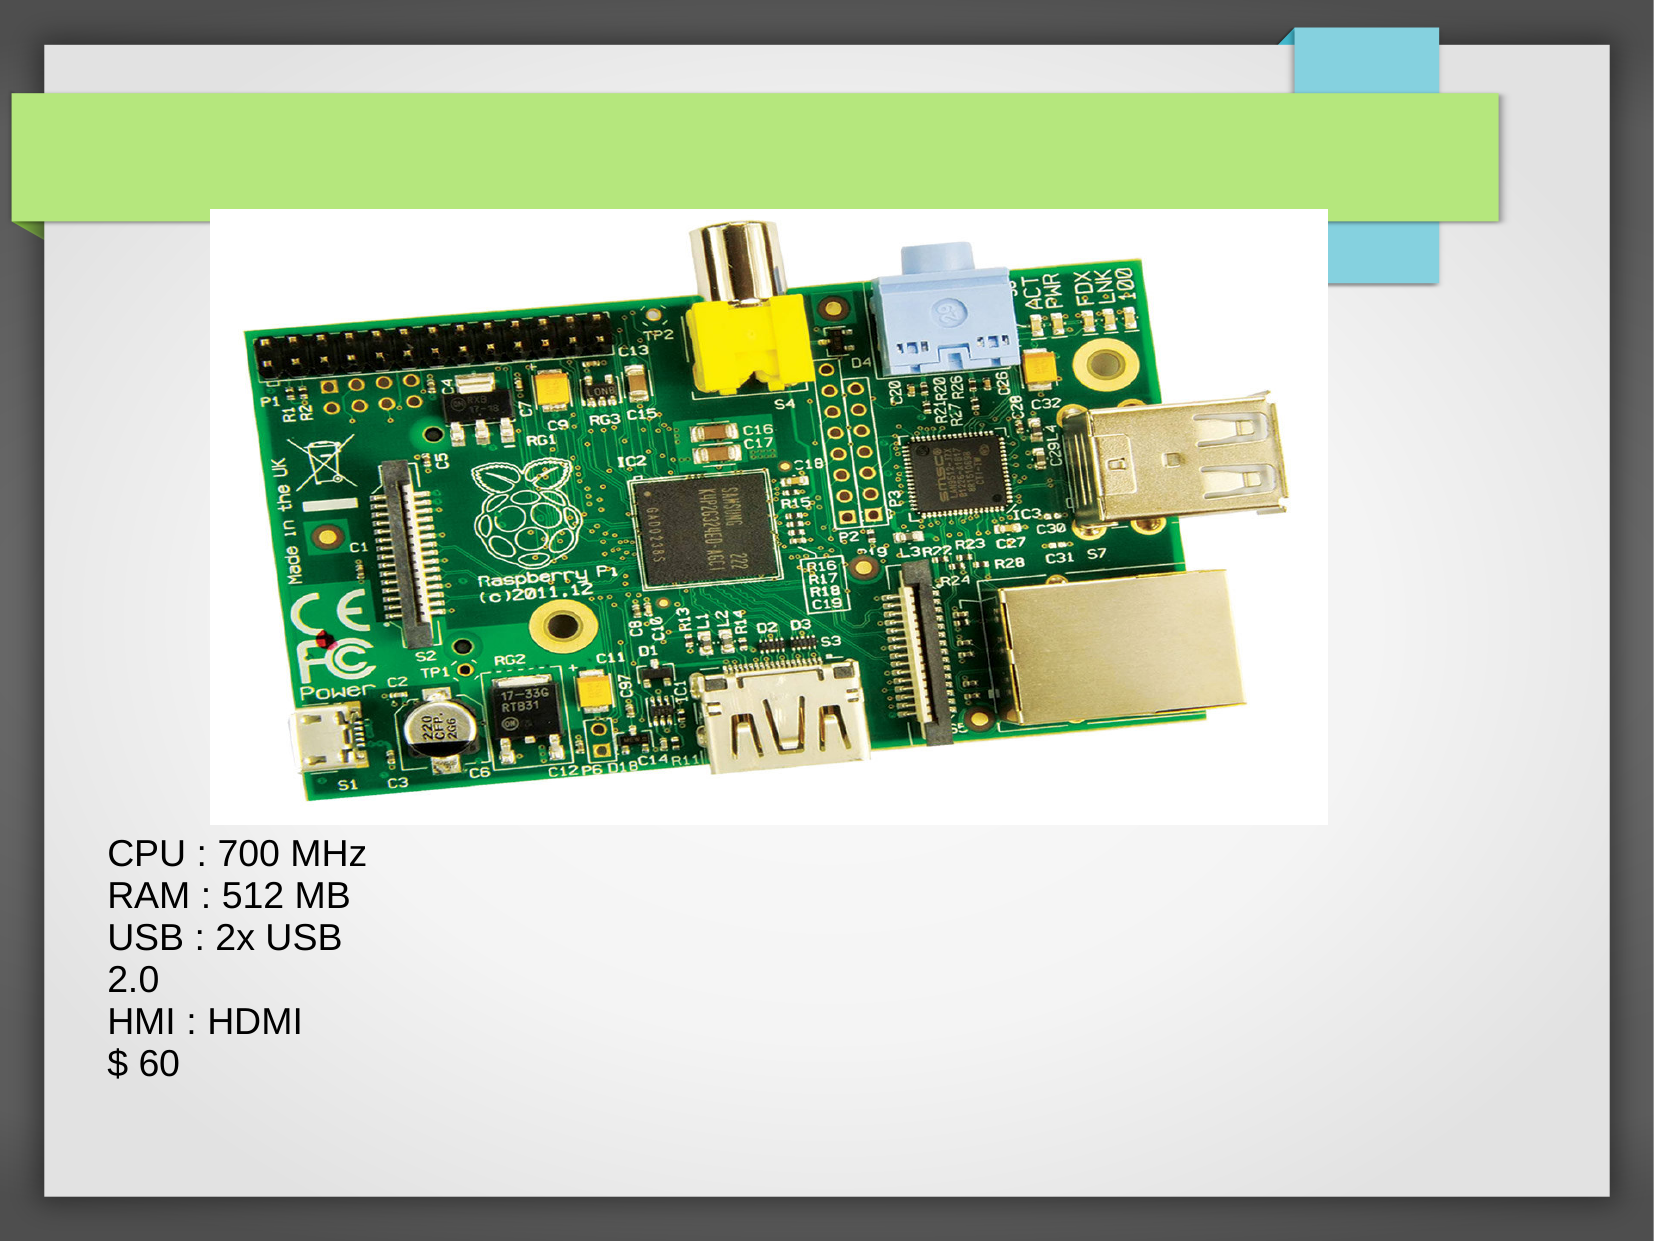

#
CPU : 700 MHz
RAM : 512 MB
USB : 2x USB 2.0
HMI : HDMI
$ 60